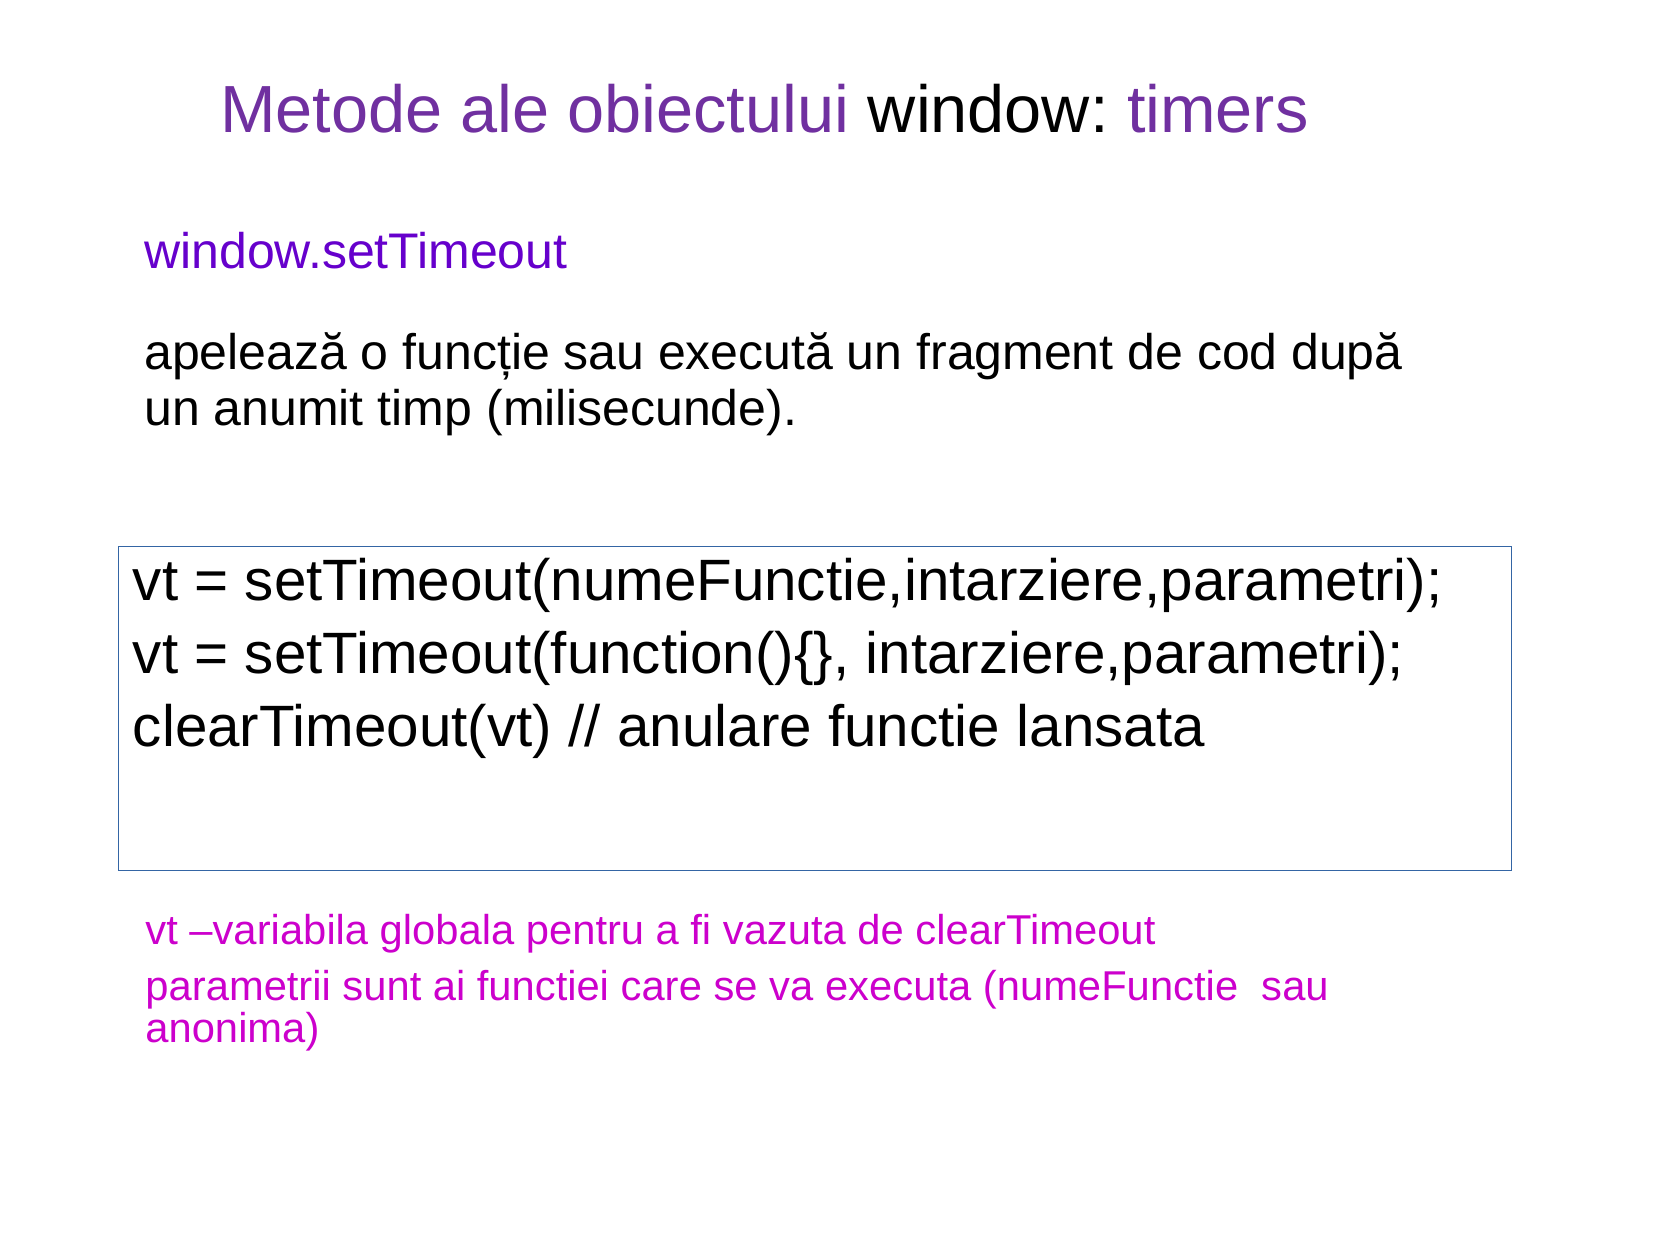

Metode ale obiectului window: timers
window.setTimeout
apelează o funcție sau execută un fragment de cod după un anumit timp (milisecunde).
vt = setTimeout(numeFunctie,intarziere,parametri);
vt = setTimeout(function(){}, intarziere,parametri);
clearTimeout(vt) // anulare functie lansata
vt –variabila globala pentru a fi vazuta de clearTimeout
parametrii sunt ai functiei care se va executa (numeFunctie sau anonima)